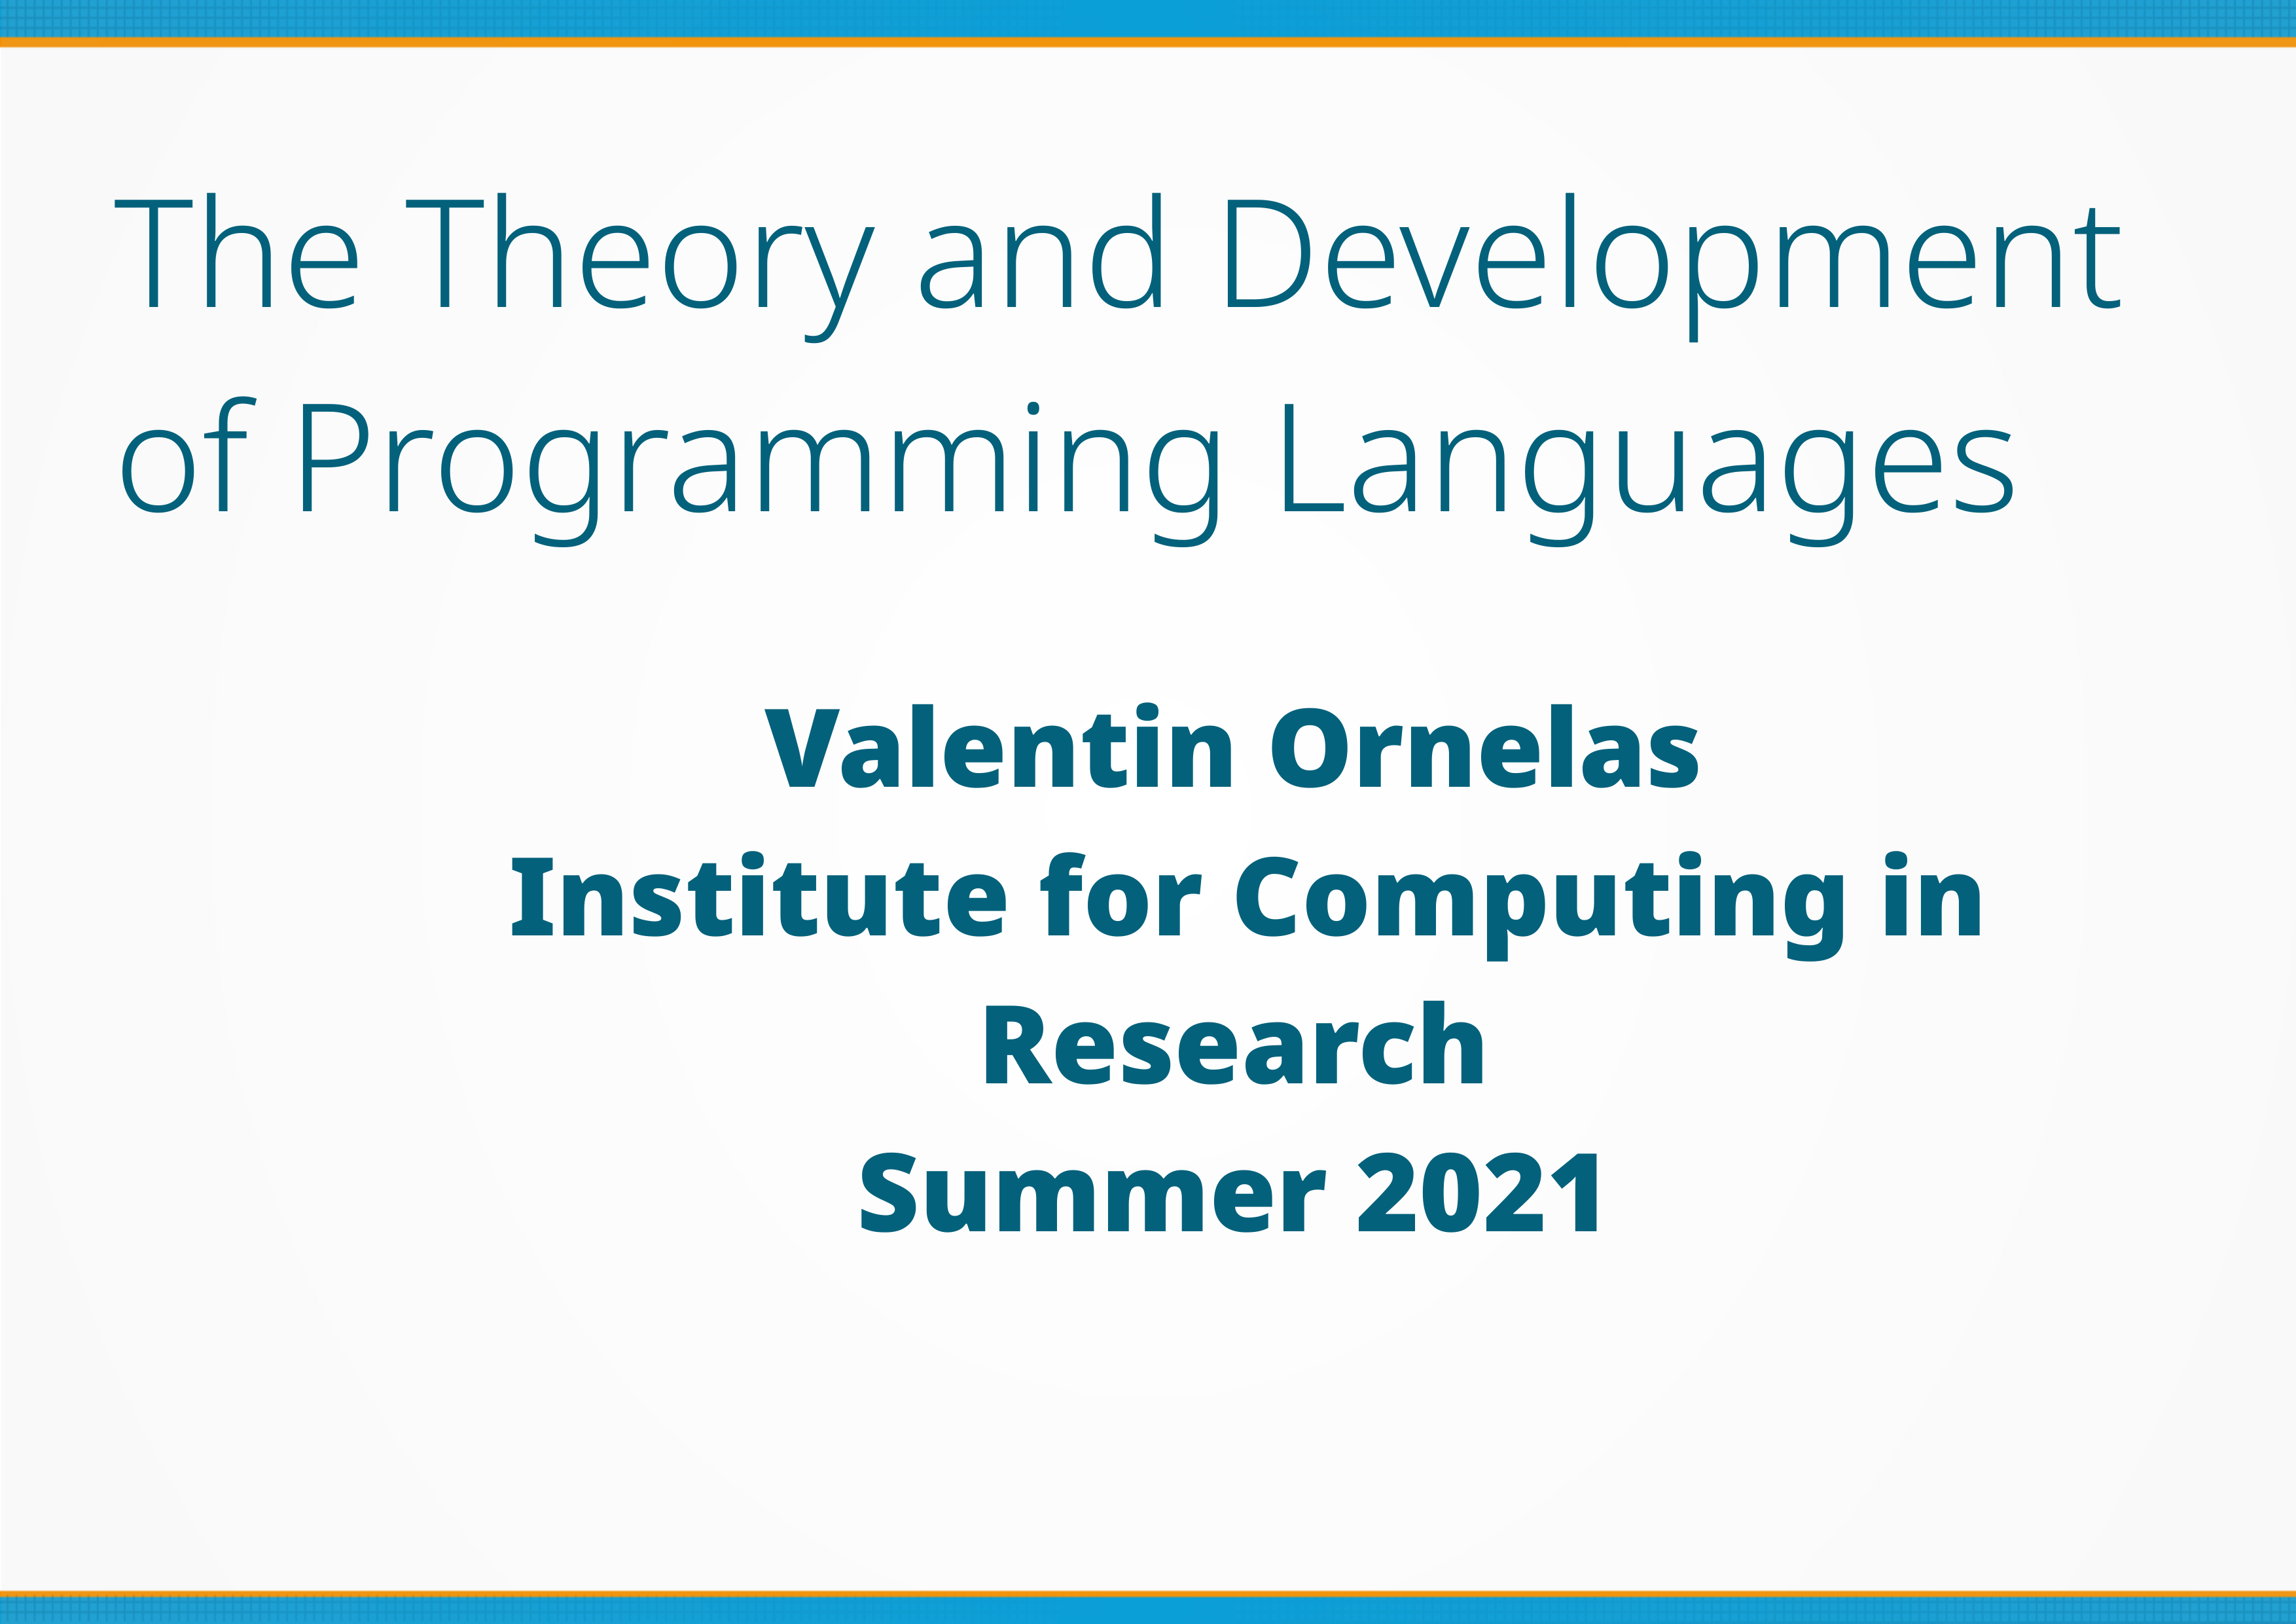

# The Theory and Development of Programming Languages
Valentin Ornelas
Institute for Computing in Research
Summer 2021